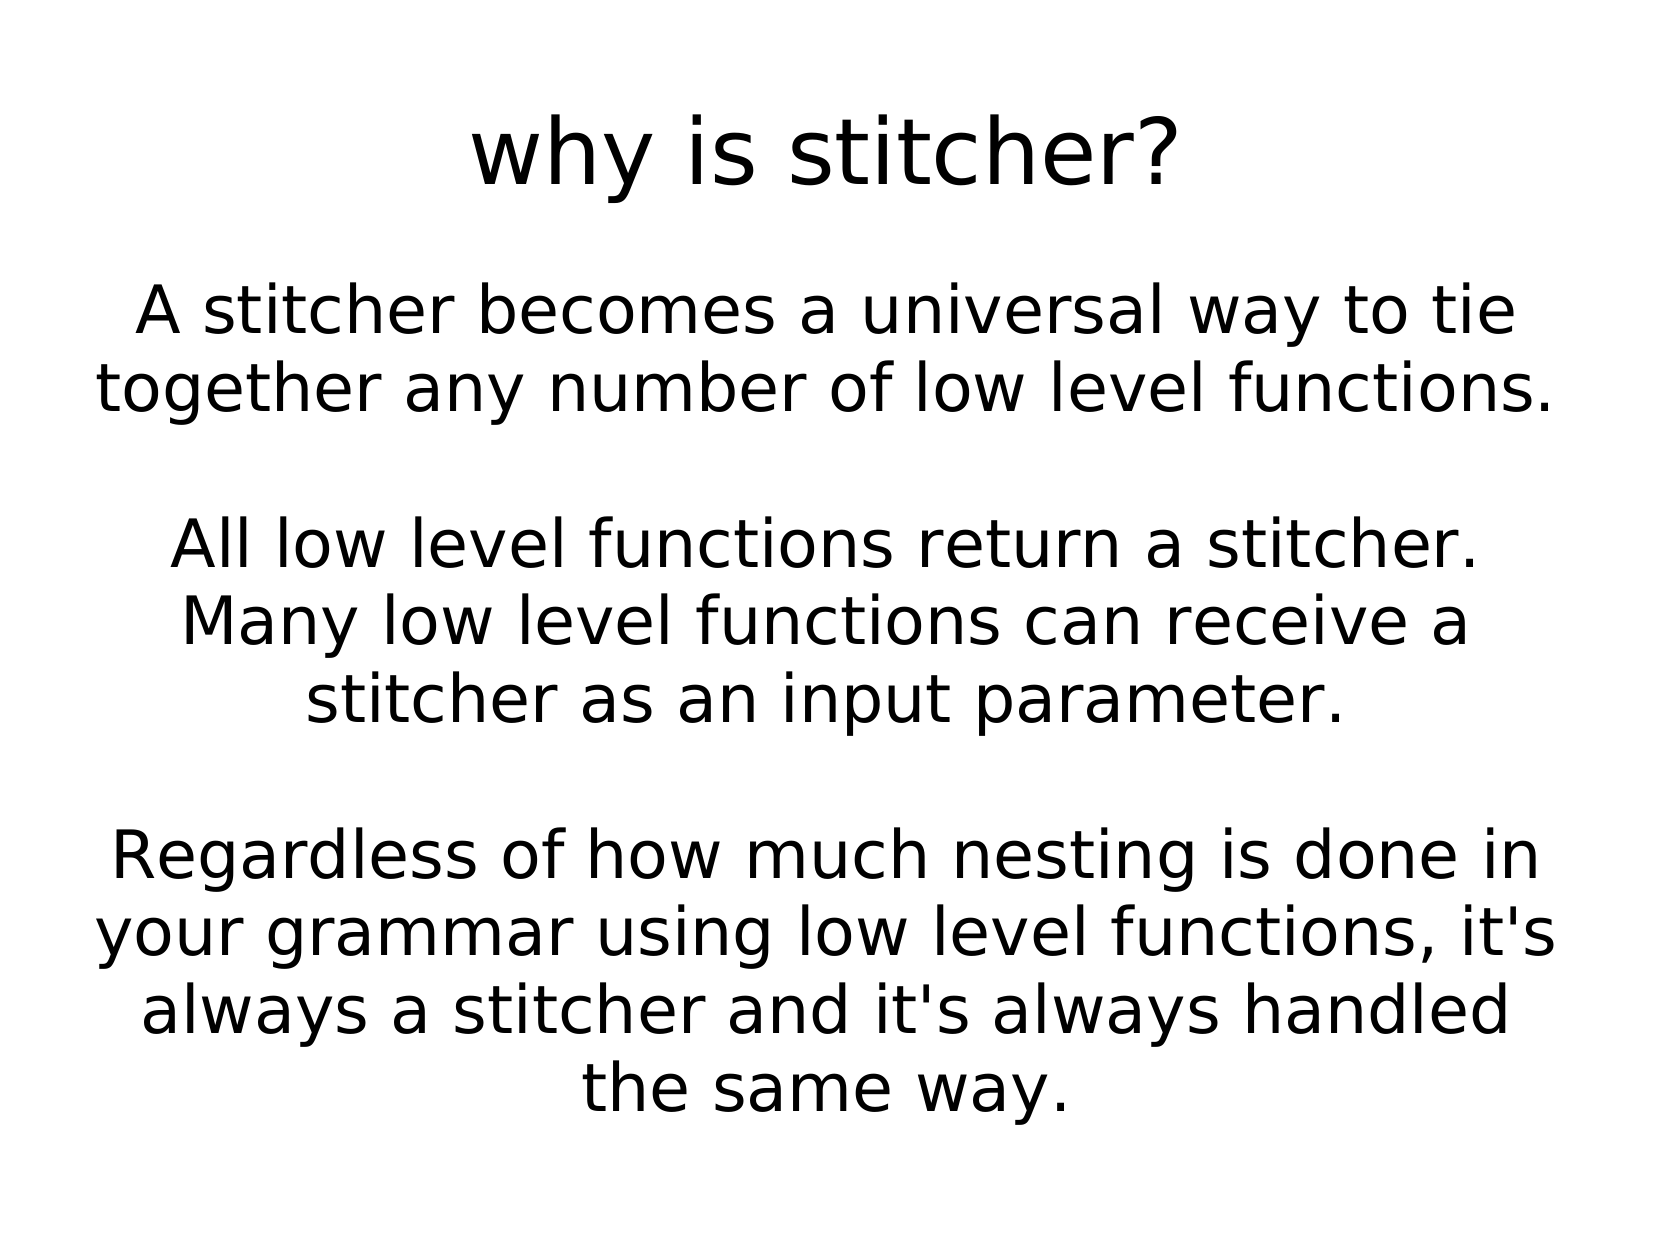

# why is stitcher?
A stitcher becomes a universal way to tie together any number of low level functions.
All low level functions return a stitcher. Many low level functions can receive a stitcher as an input parameter.
Regardless of how much nesting is done in your grammar using low level functions, it's always a stitcher and it's always handled the same way.